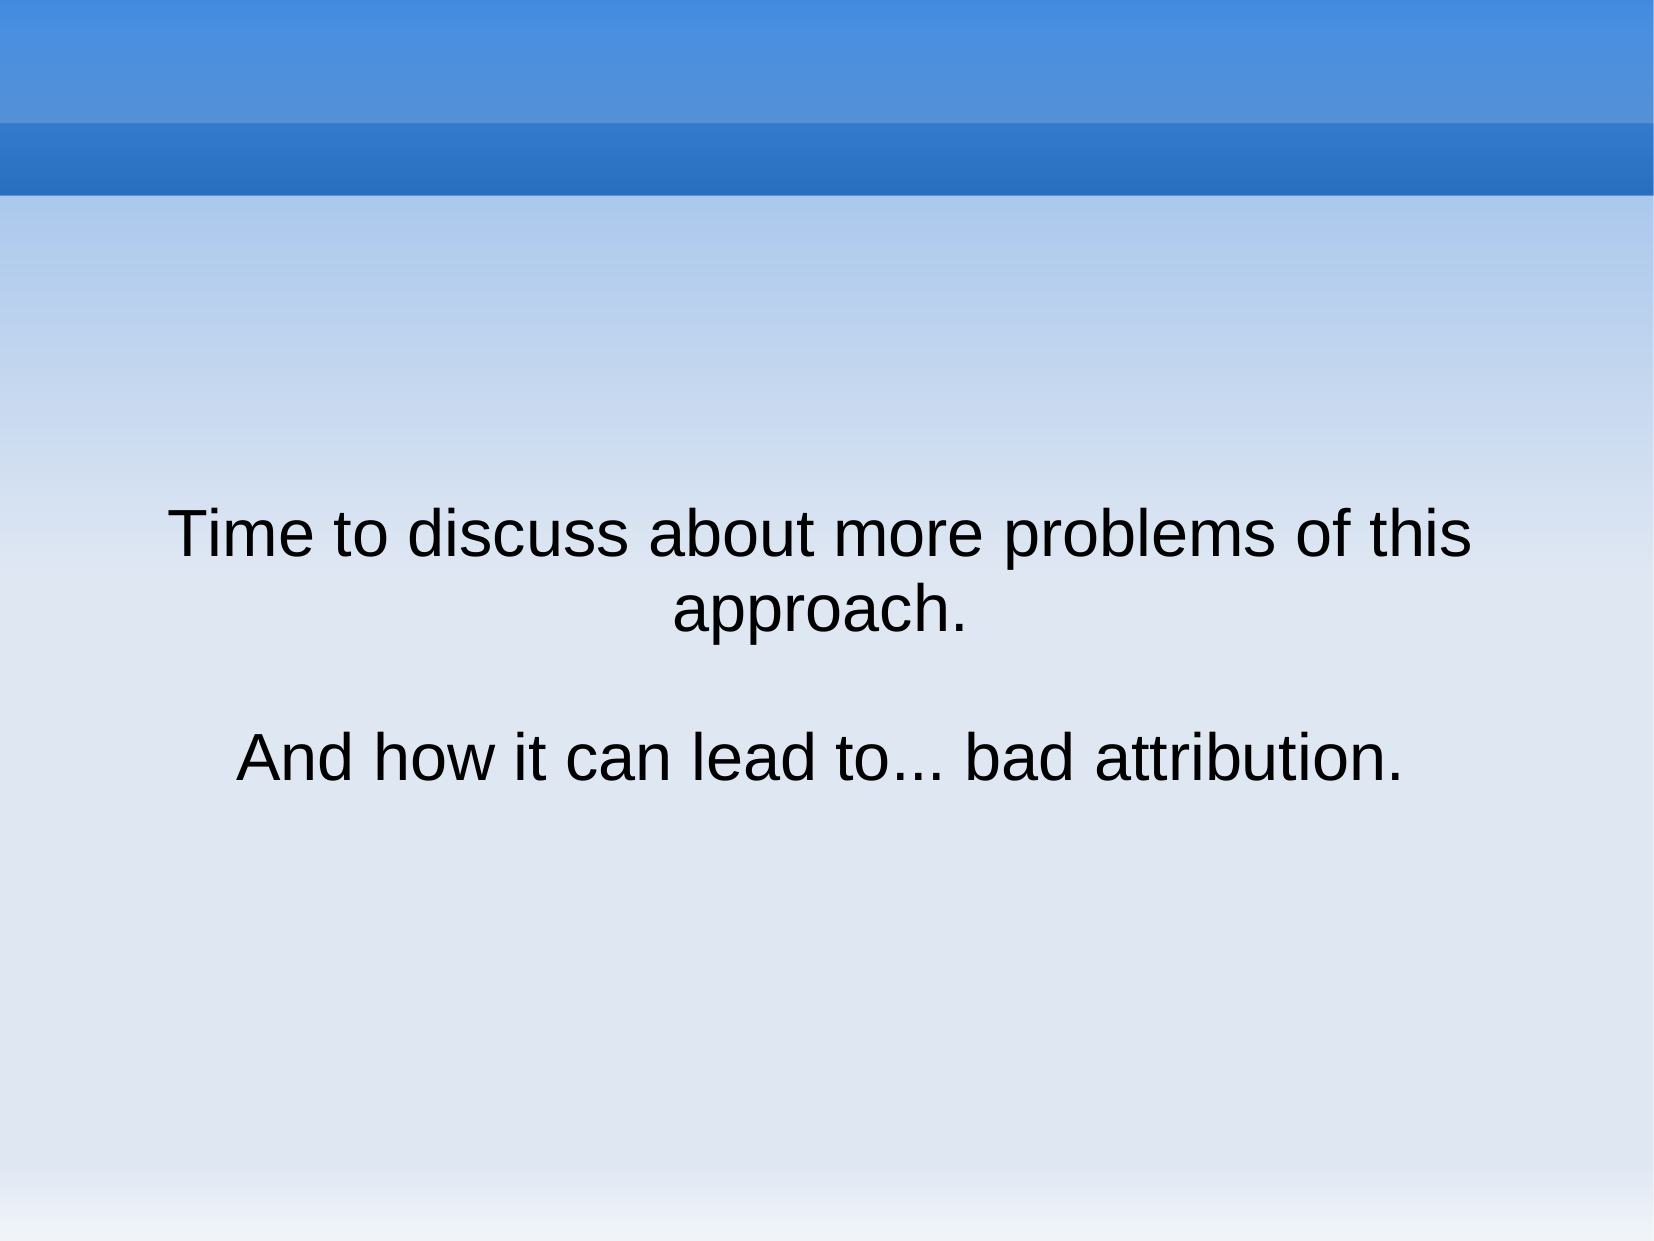

# Time to discuss about more problems of this approach.
And how it can lead to... bad attribution.